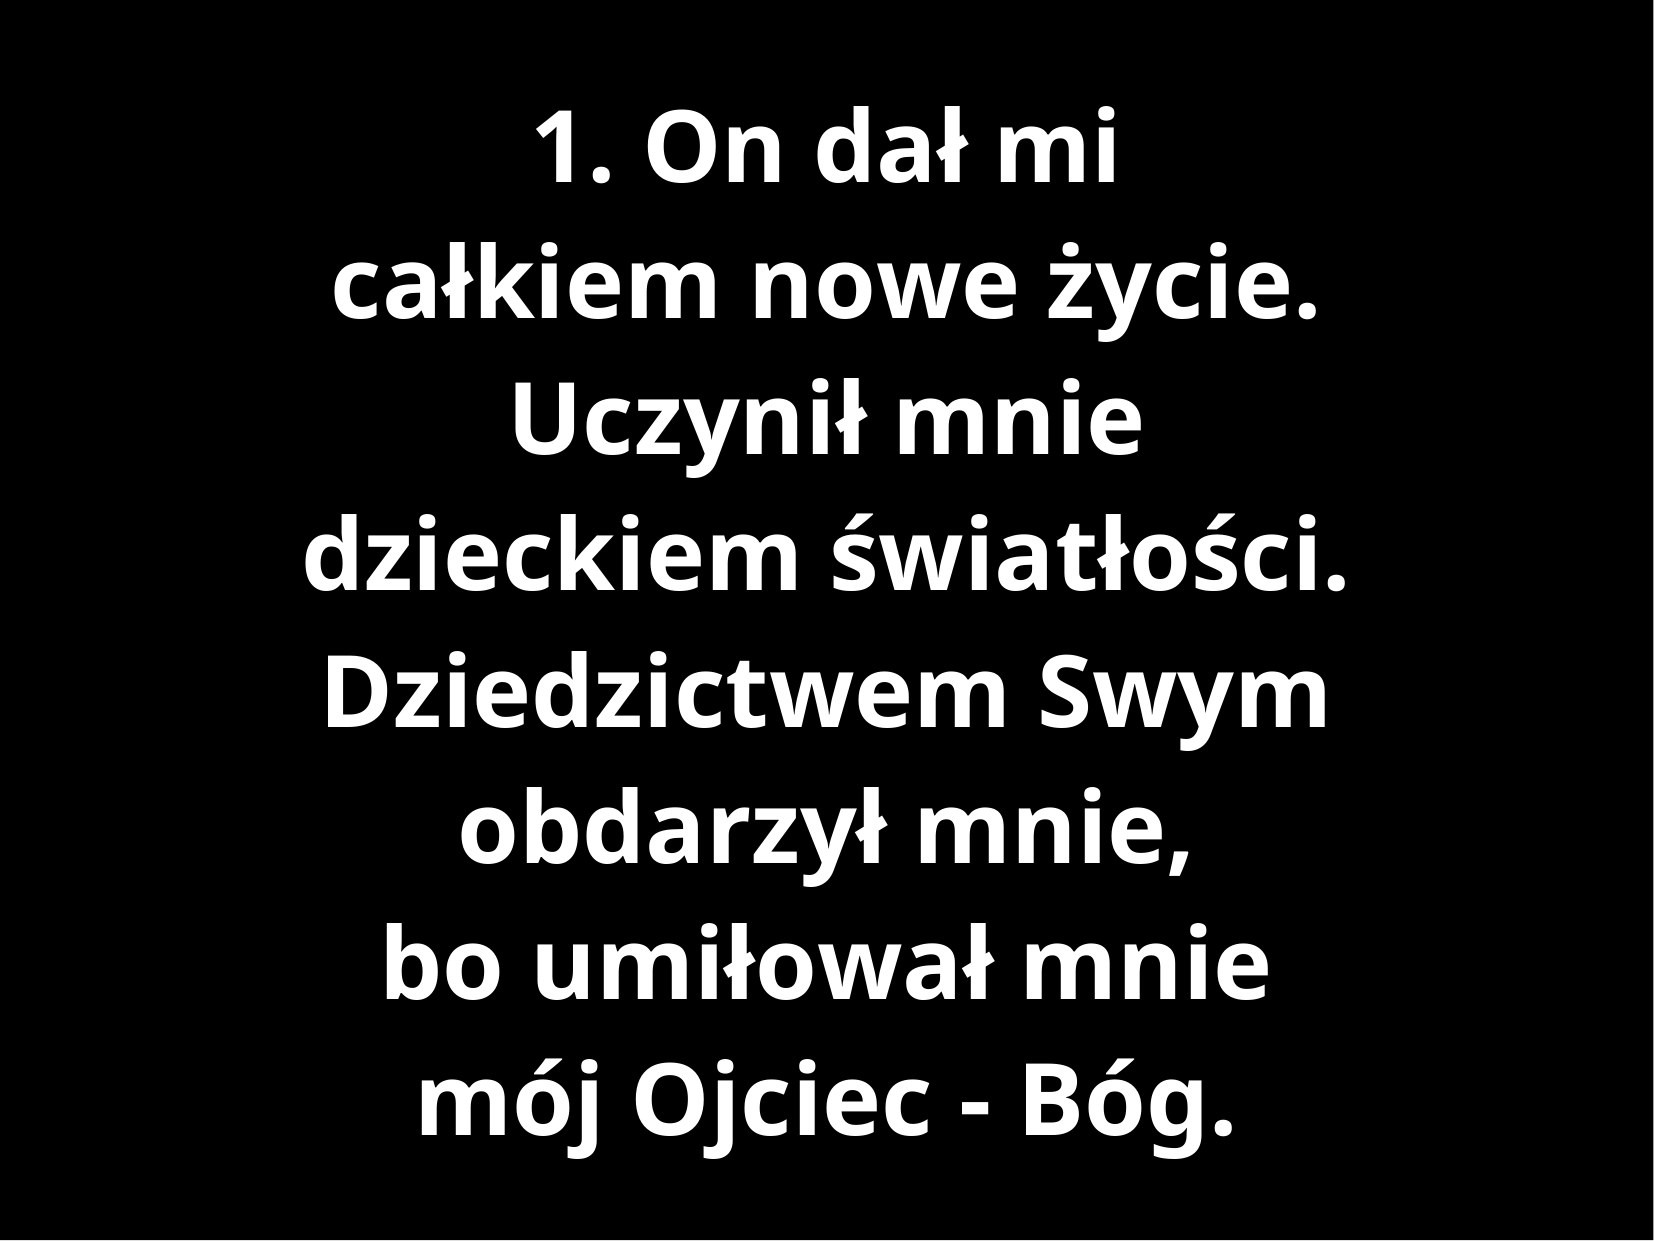

# 1. On dał mi całkiem nowe życie. Uczynił mnie dzieckiem światłości. Dziedzictwem Swym obdarzył mnie, bo umiłował mnie mój Ojciec - Bóg.